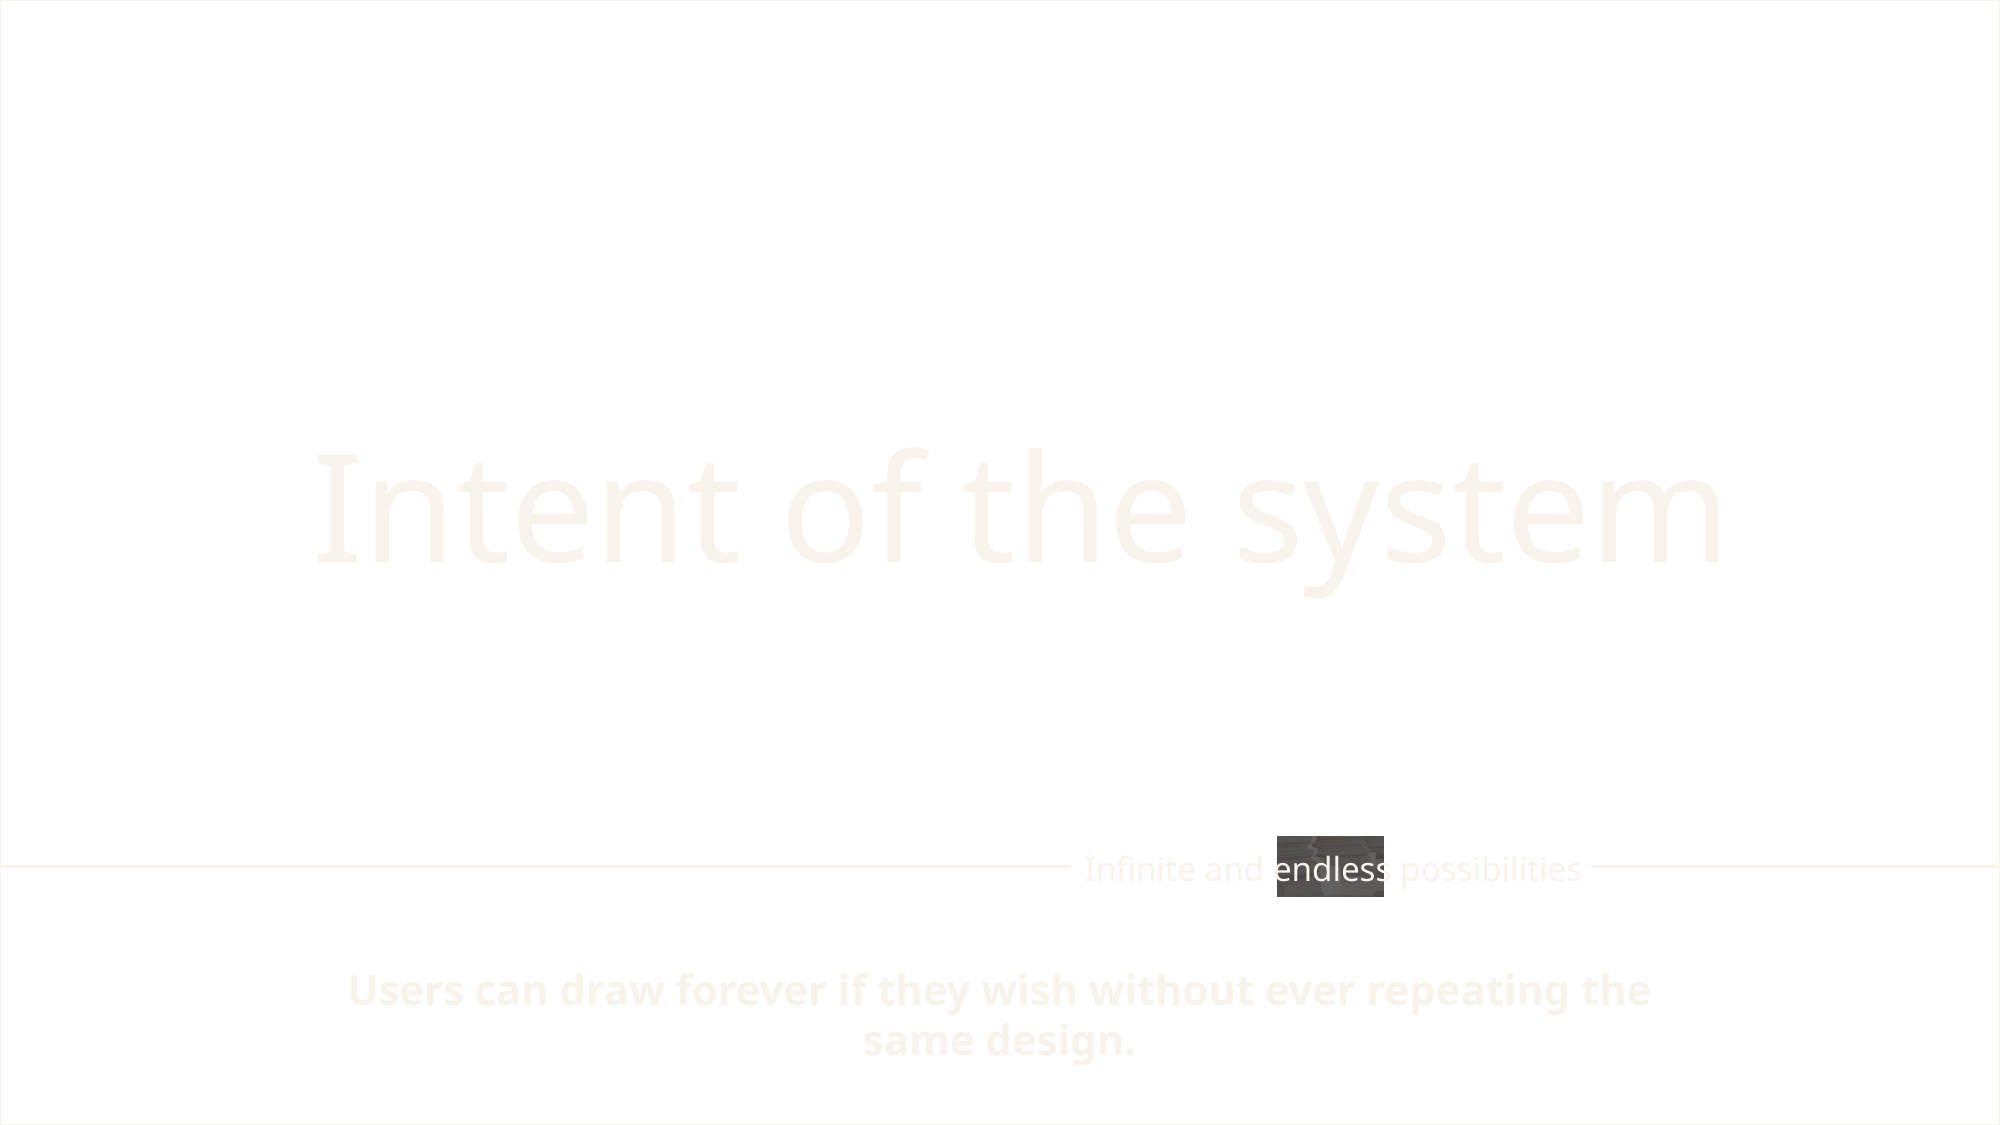

# Intent of the system
Infinite and endless possibilities
Users can draw forever if they wish without ever repeating the same design.